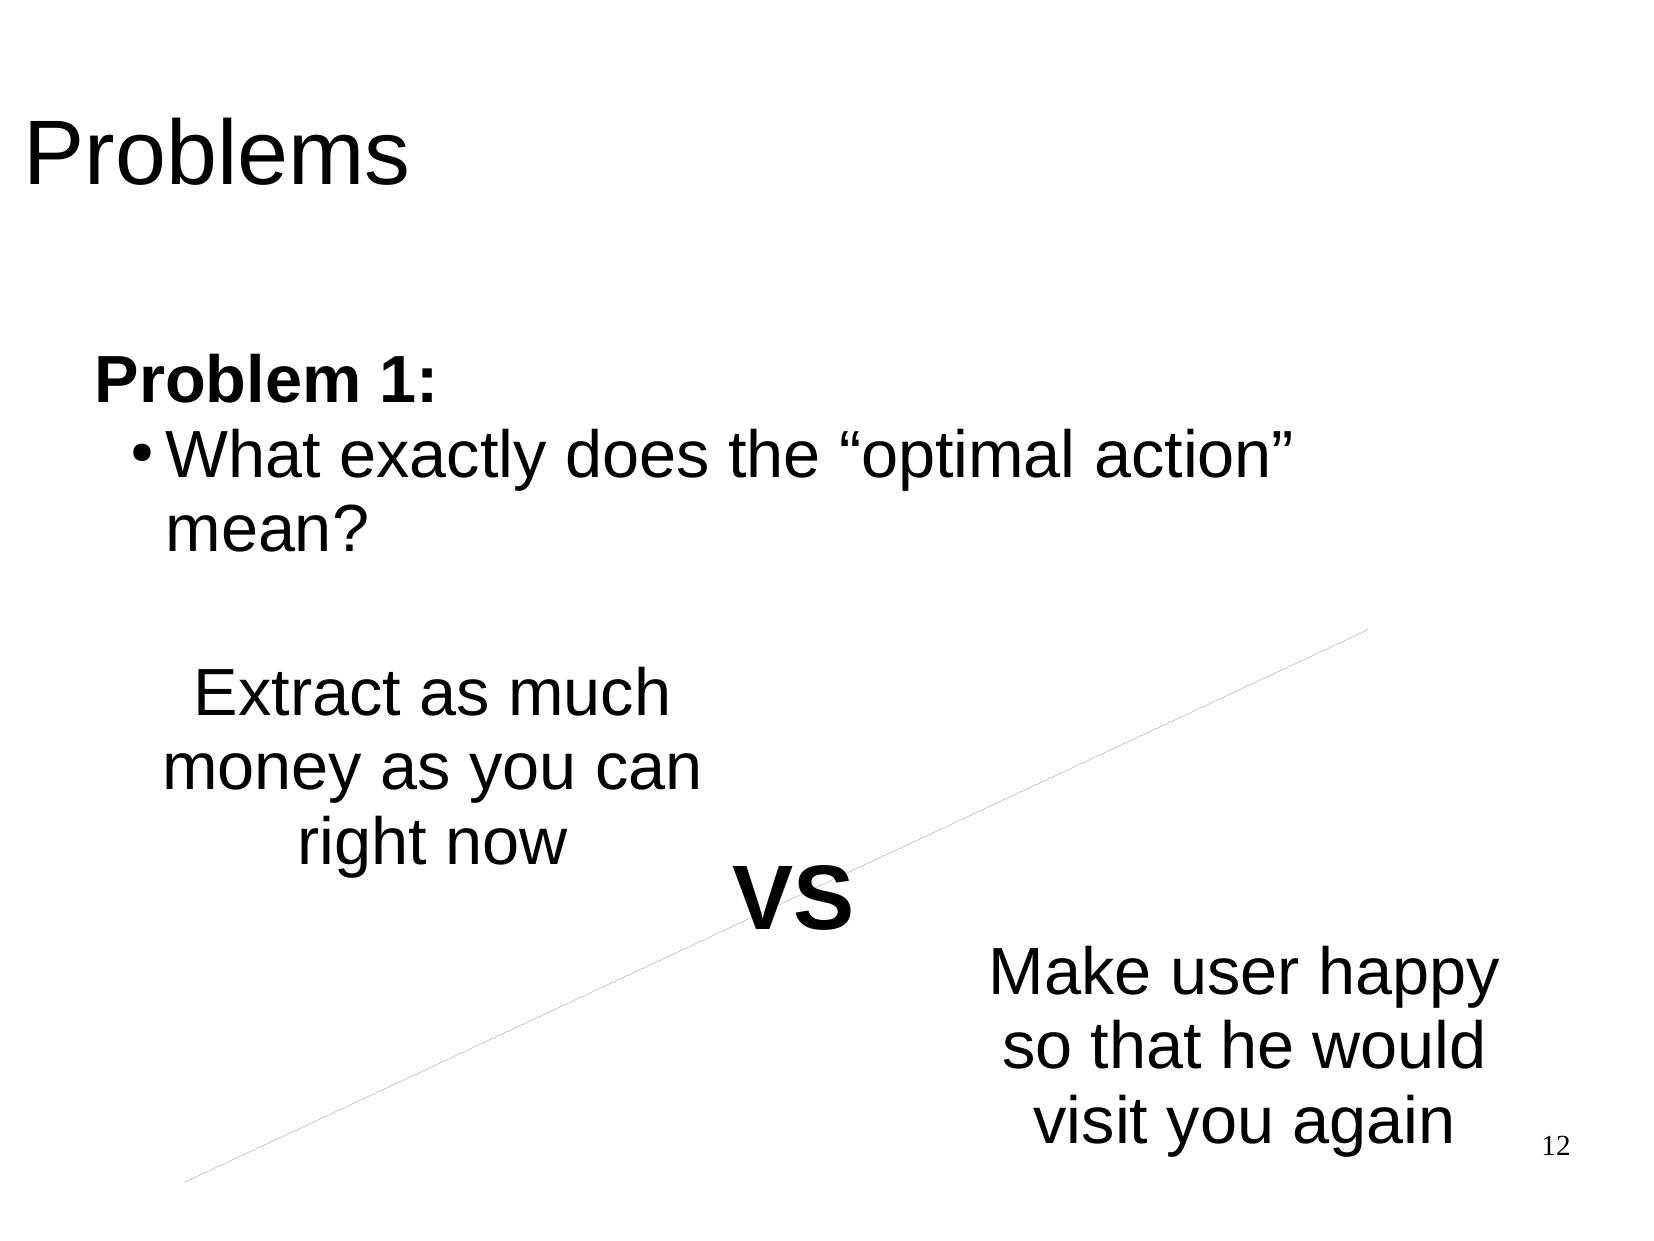

# Problems
Problem 1:
What exactly does the “optimal action” mean?
Extract as much
money as you can right now
VS
Make user happy
so that he would visit you again
12